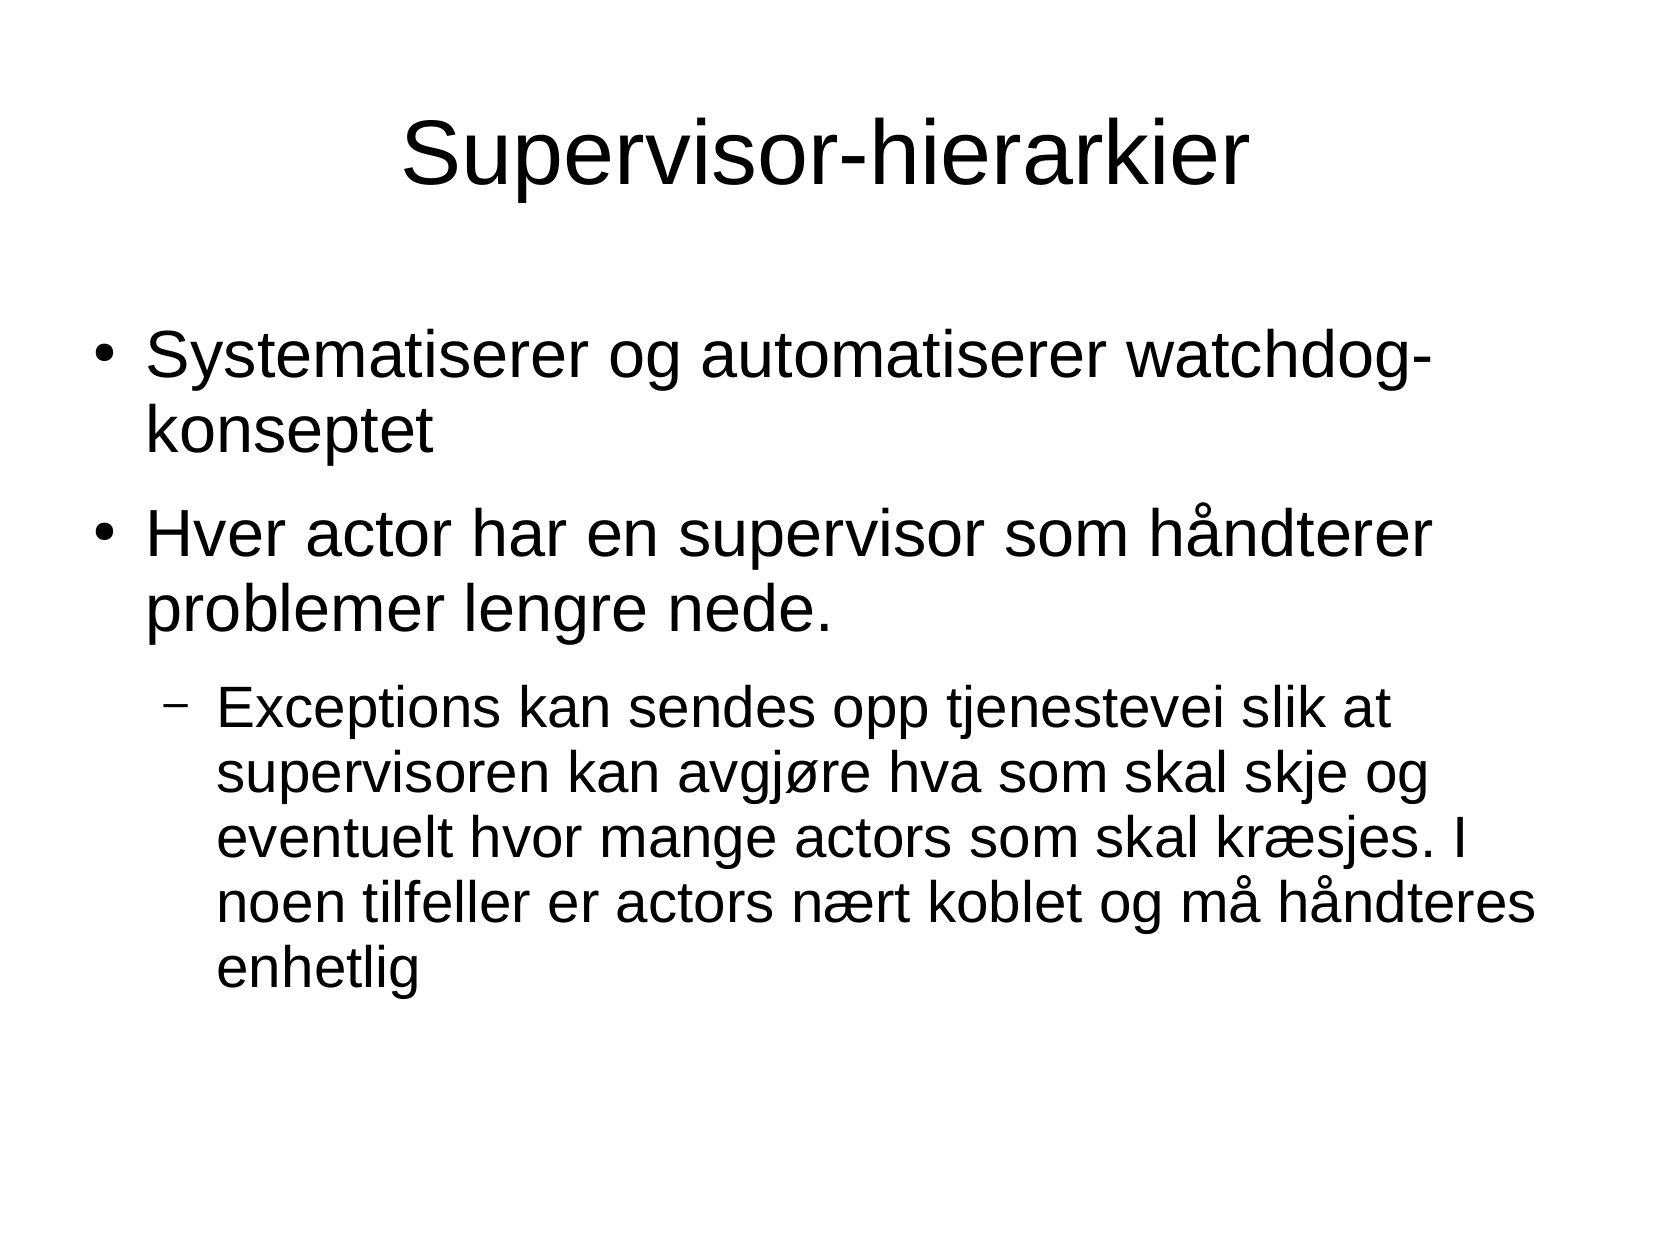

# Supervisor-hierarkier
Systematiserer og automatiserer watchdog-konseptet
Hver actor har en supervisor som håndterer problemer lengre nede.
Exceptions kan sendes opp tjenestevei slik at supervisoren kan avgjøre hva som skal skje og eventuelt hvor mange actors som skal kræsjes. I noen tilfeller er actors nært koblet og må håndteres enhetlig